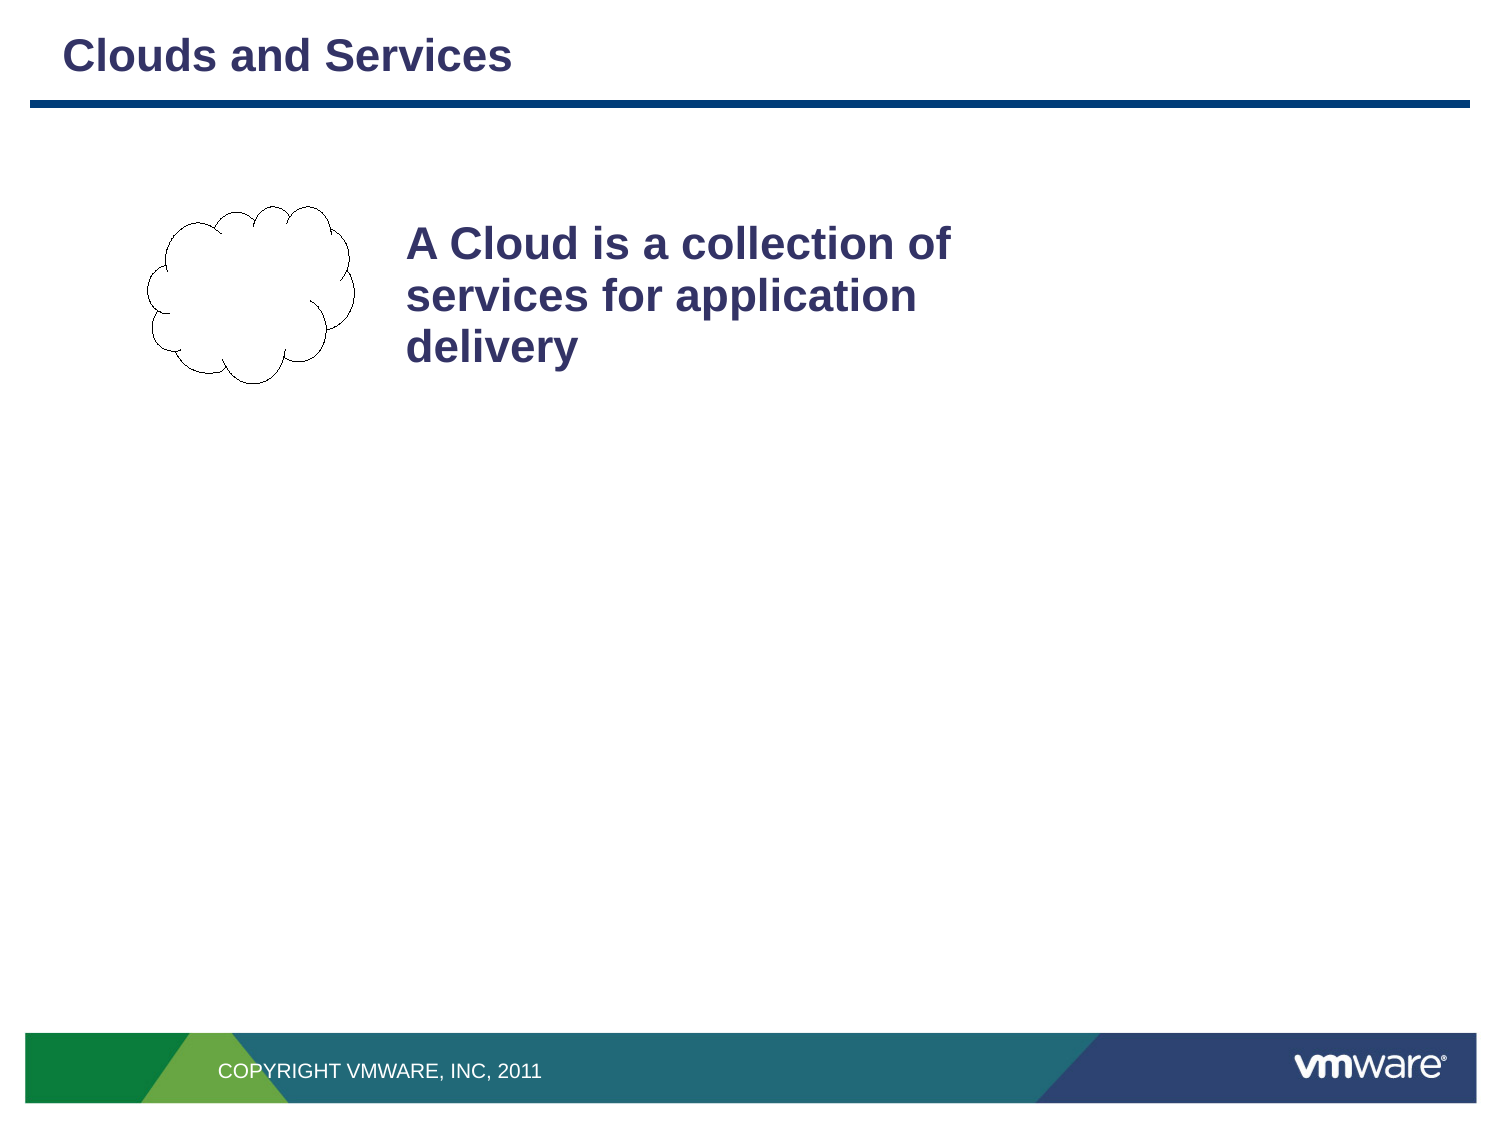

# Clouds and Services
A Cloud is a collection of services for application delivery